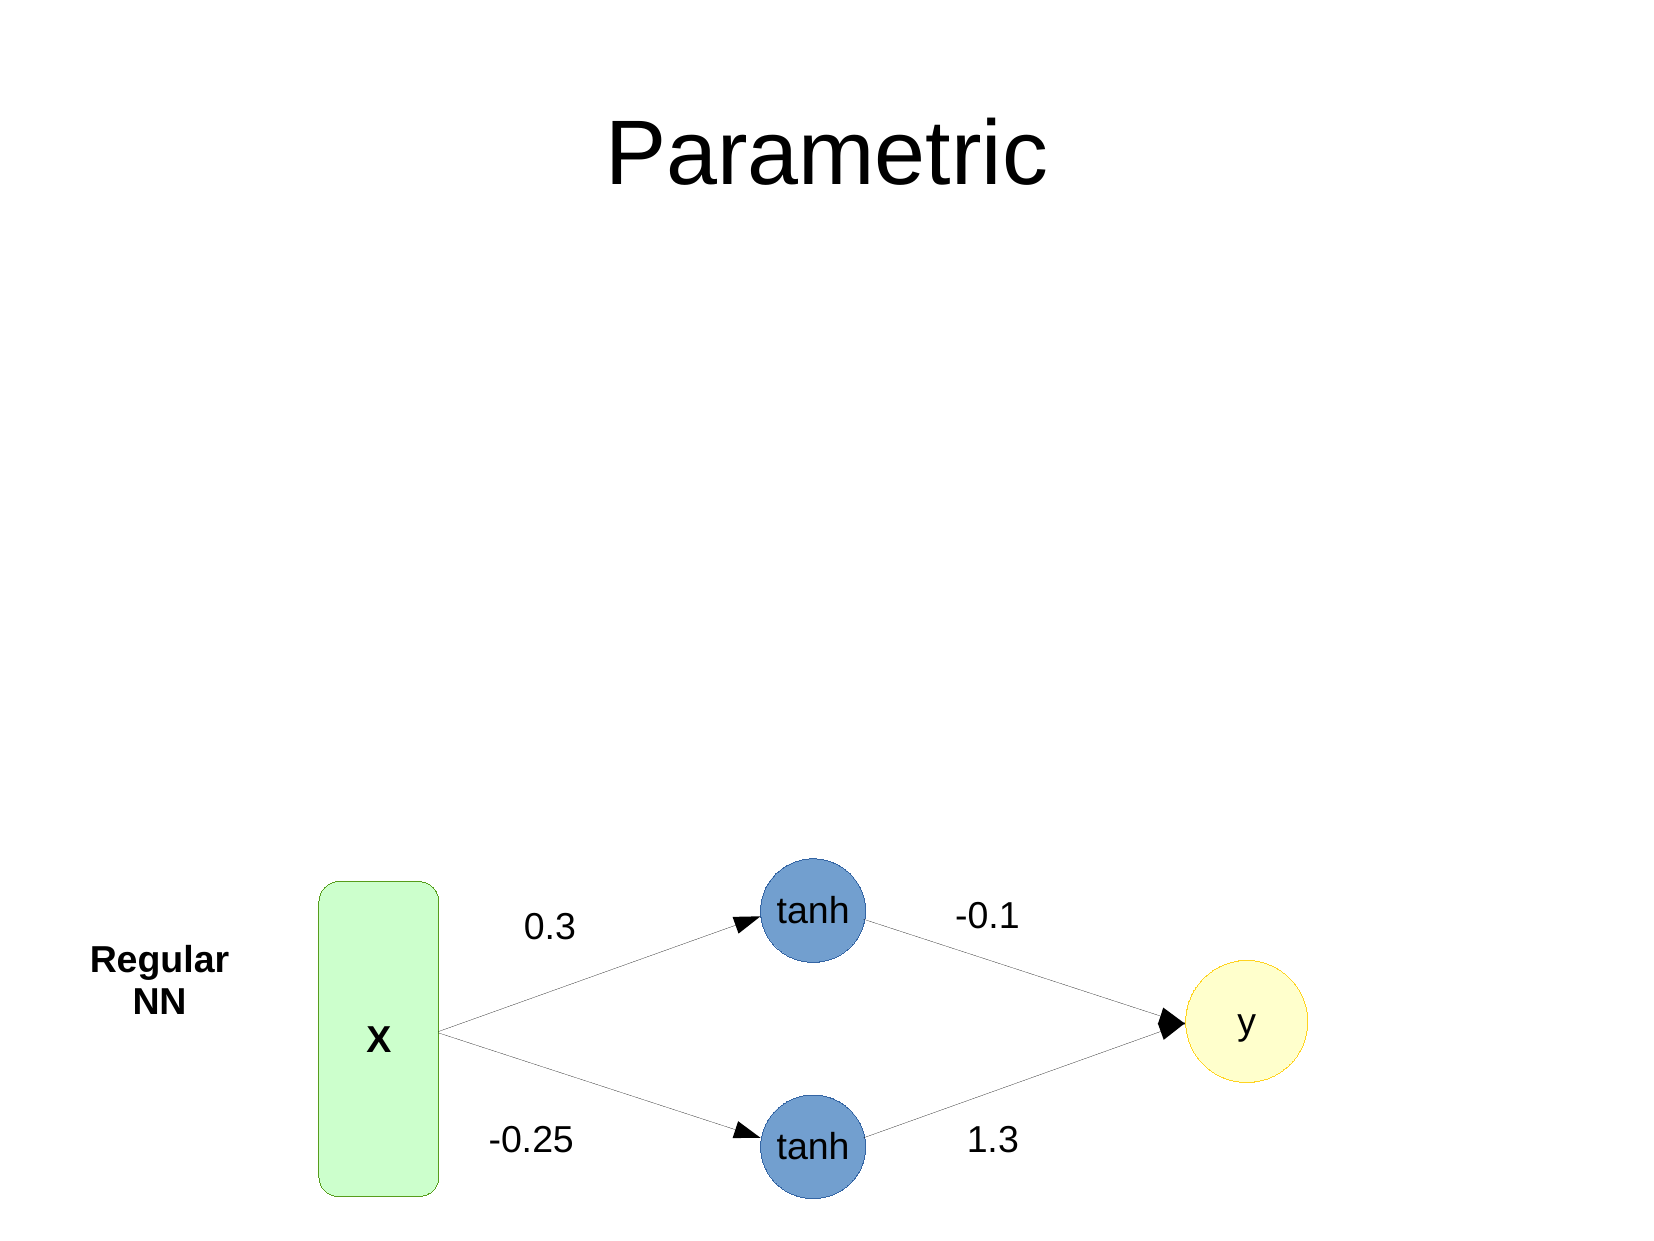

# Parametric
tanh
X
-0.1
0.3
Regular
NN
y
tanh
-0.25
1.3